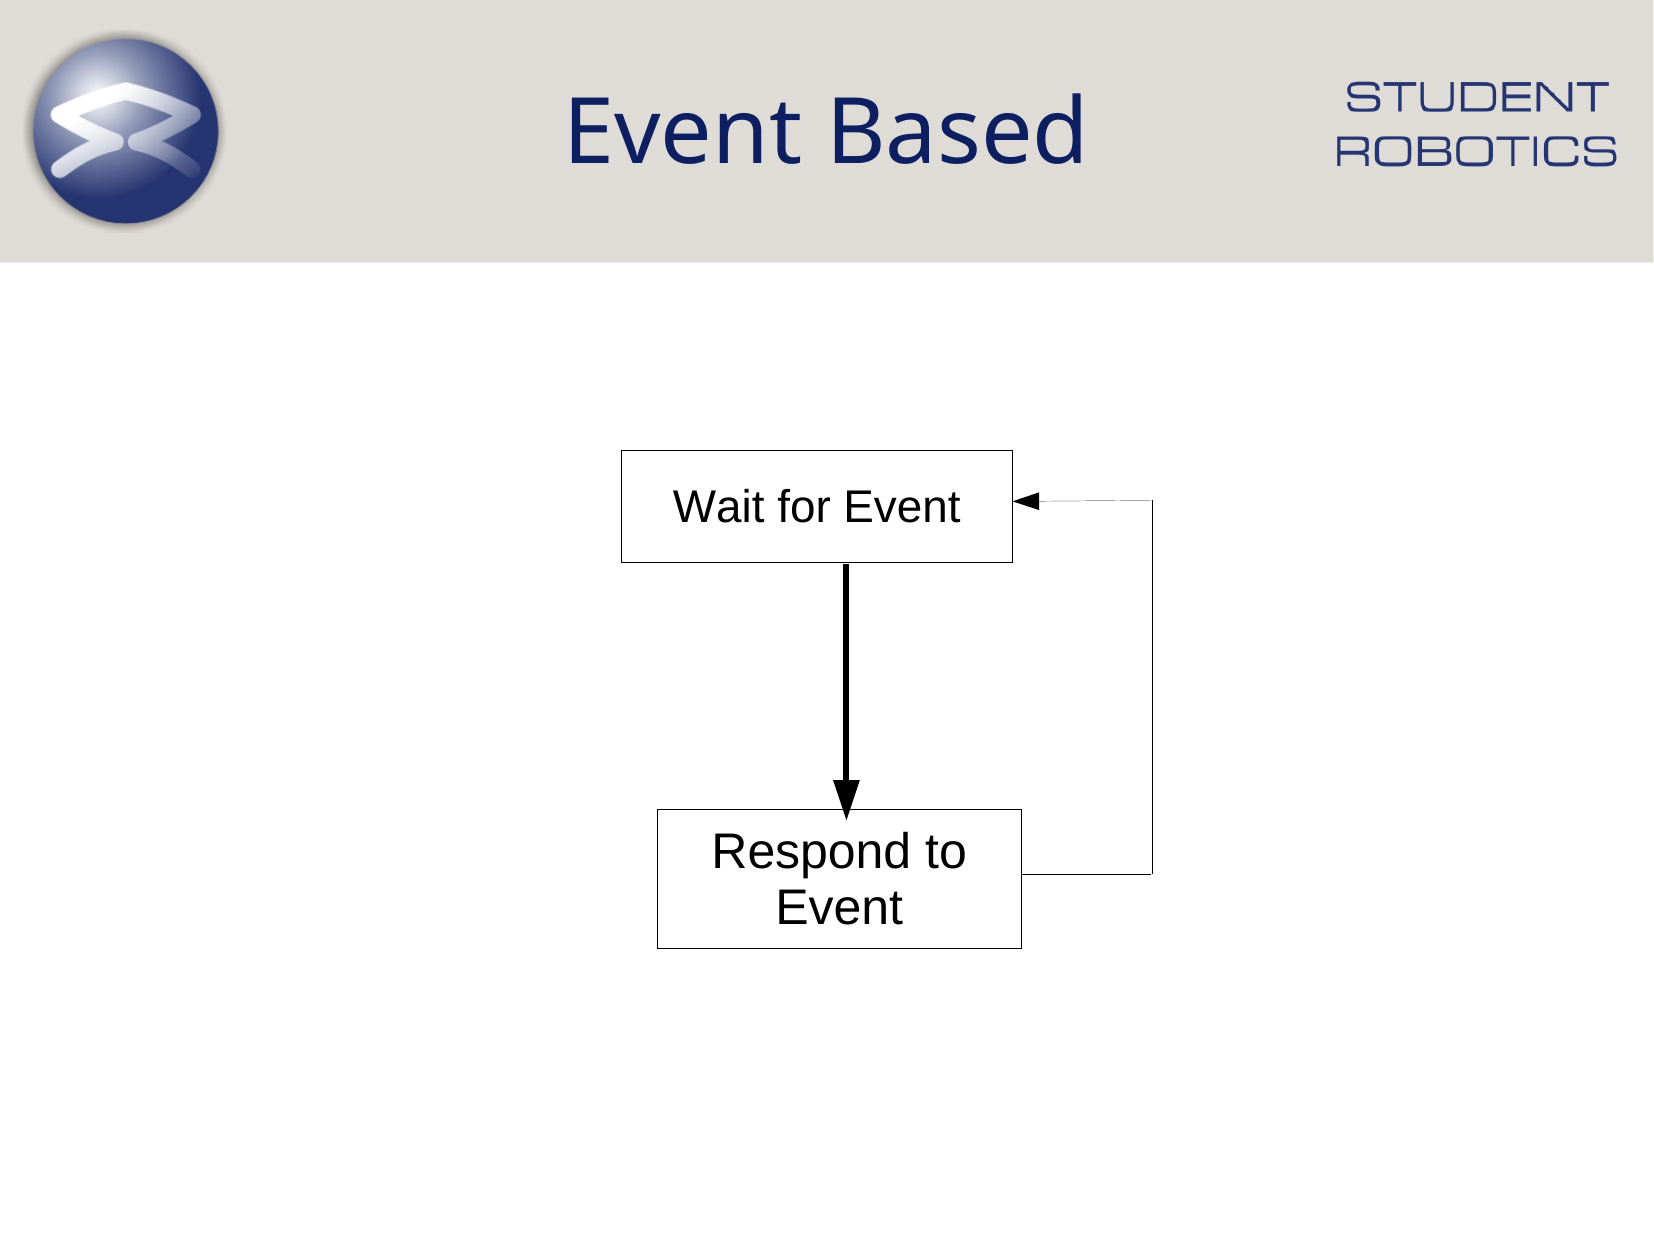

# Event Based
Wait for Event
Respond to Event